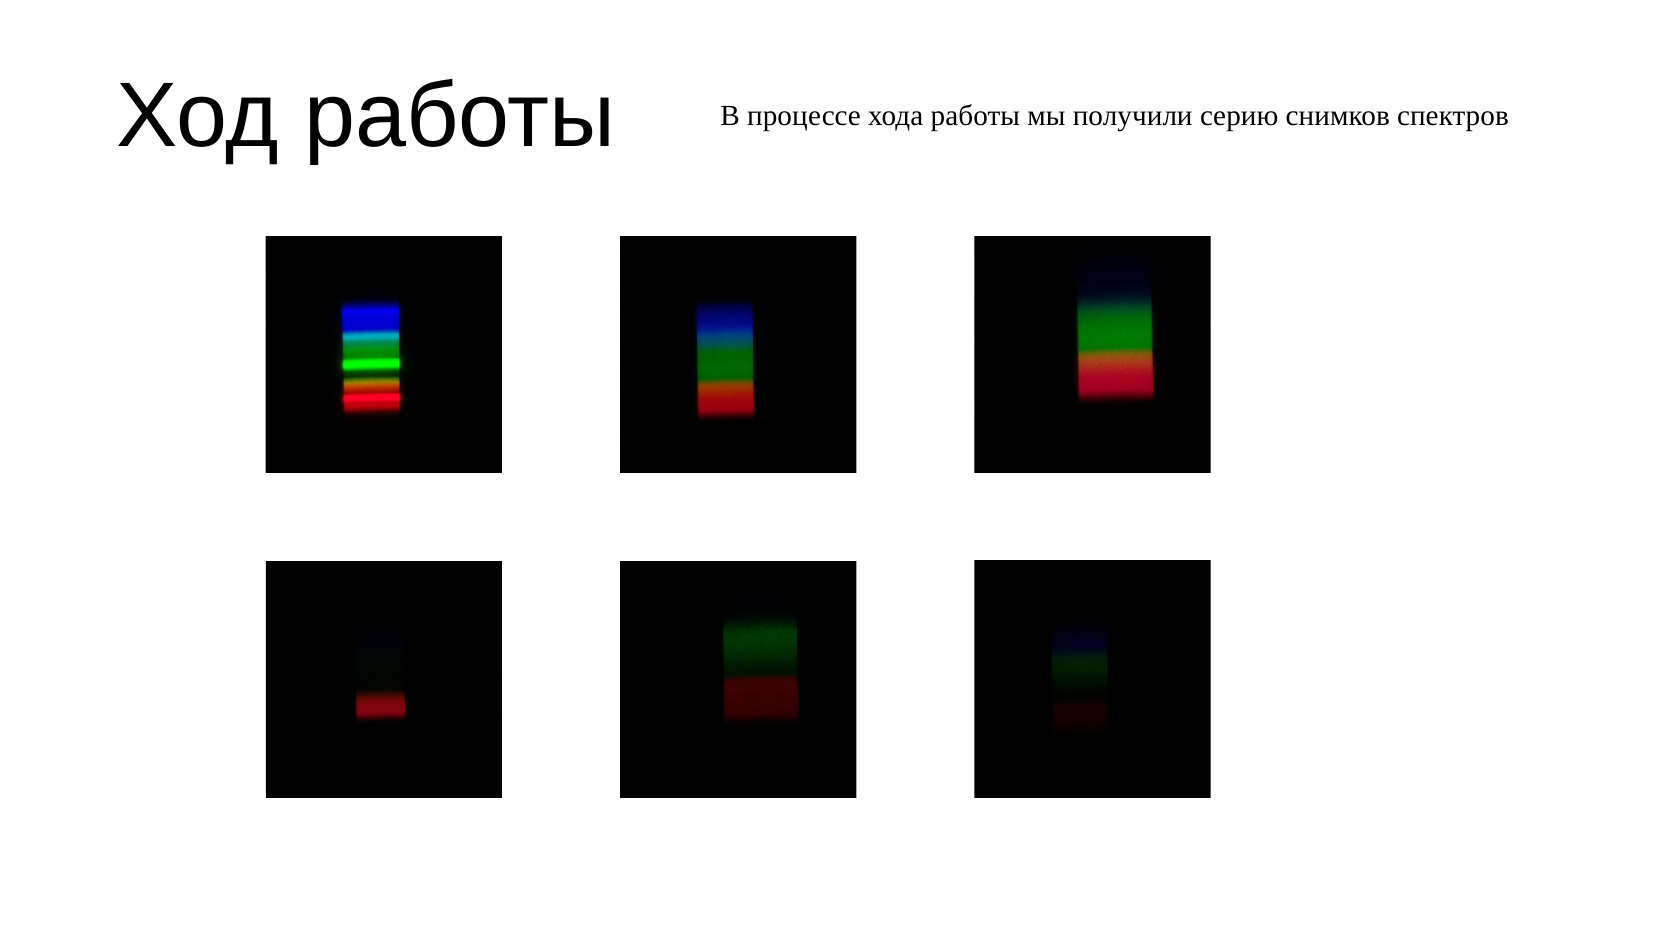

# Ход работы
В процессе хода работы мы получили серию снимков спектров